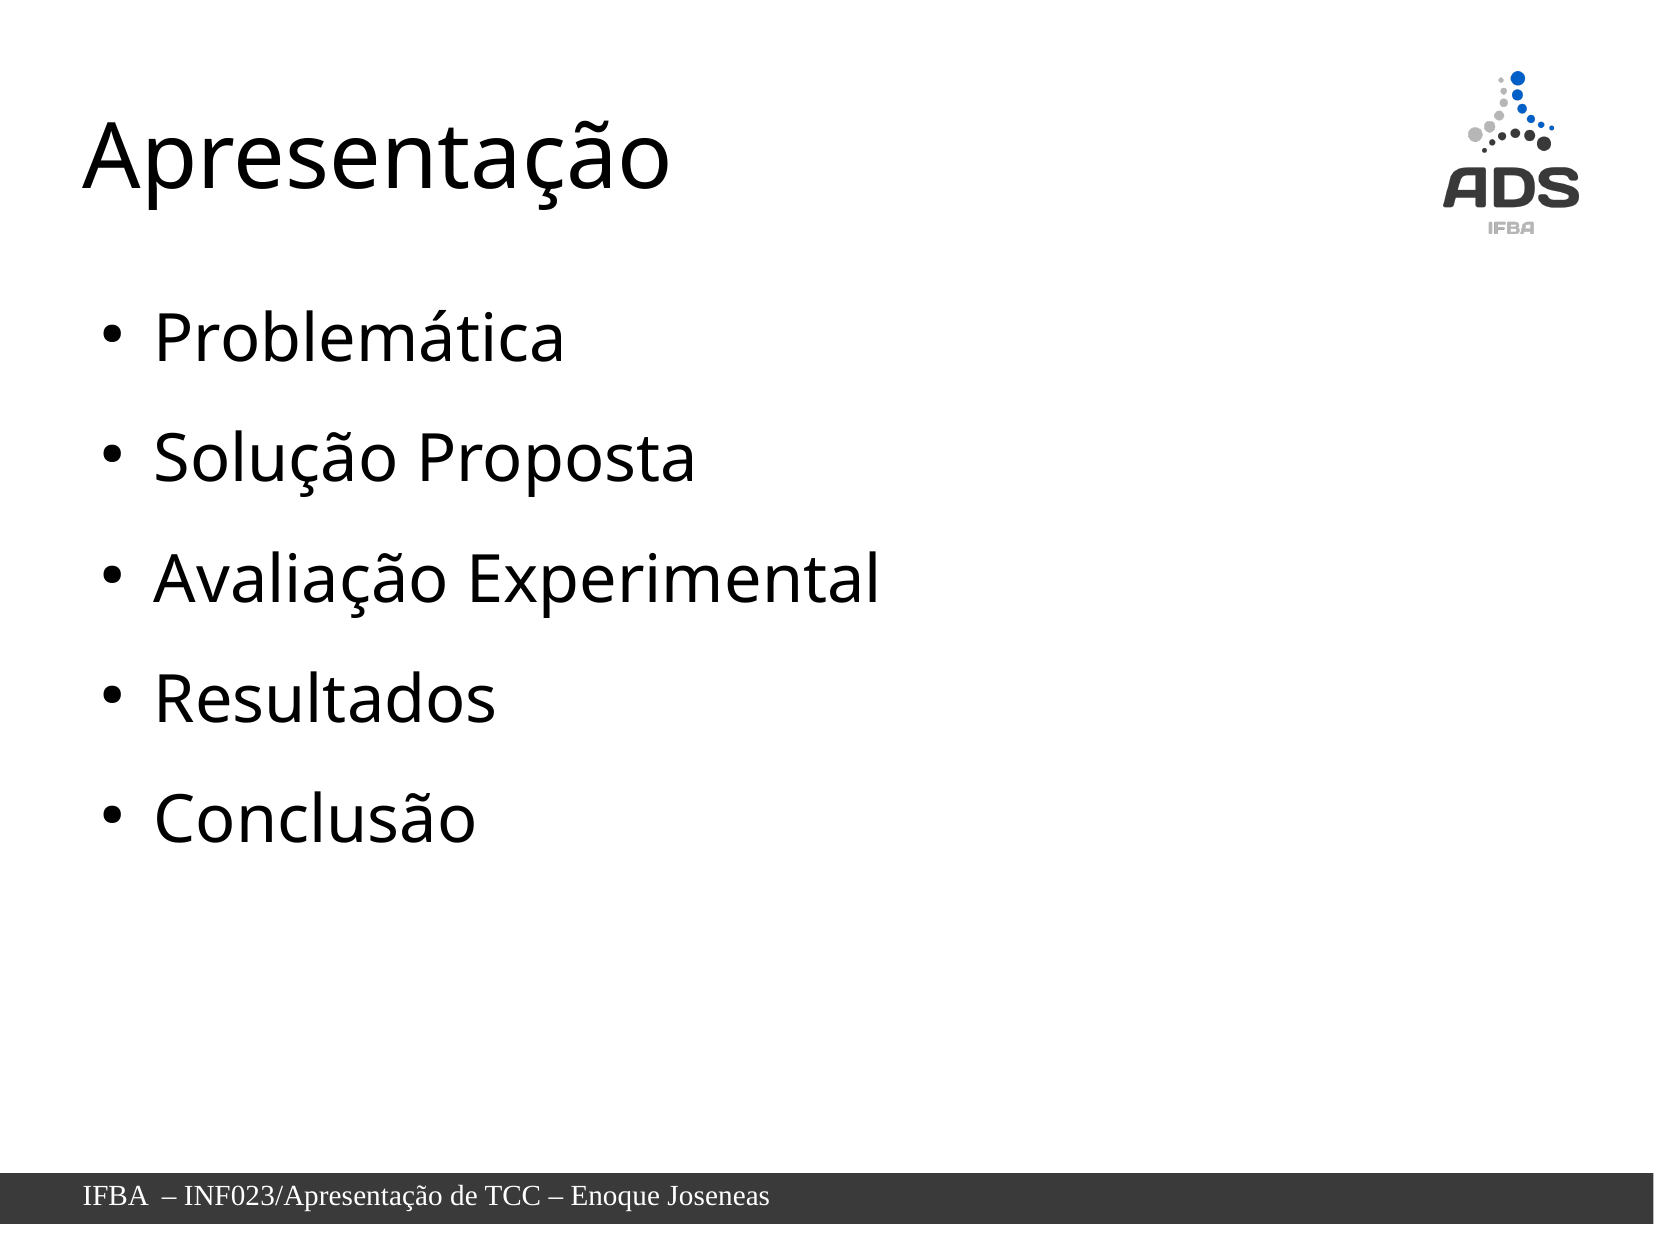

# Apresentação
Problemática
Solução Proposta
Avaliação Experimental
Resultados
Conclusão